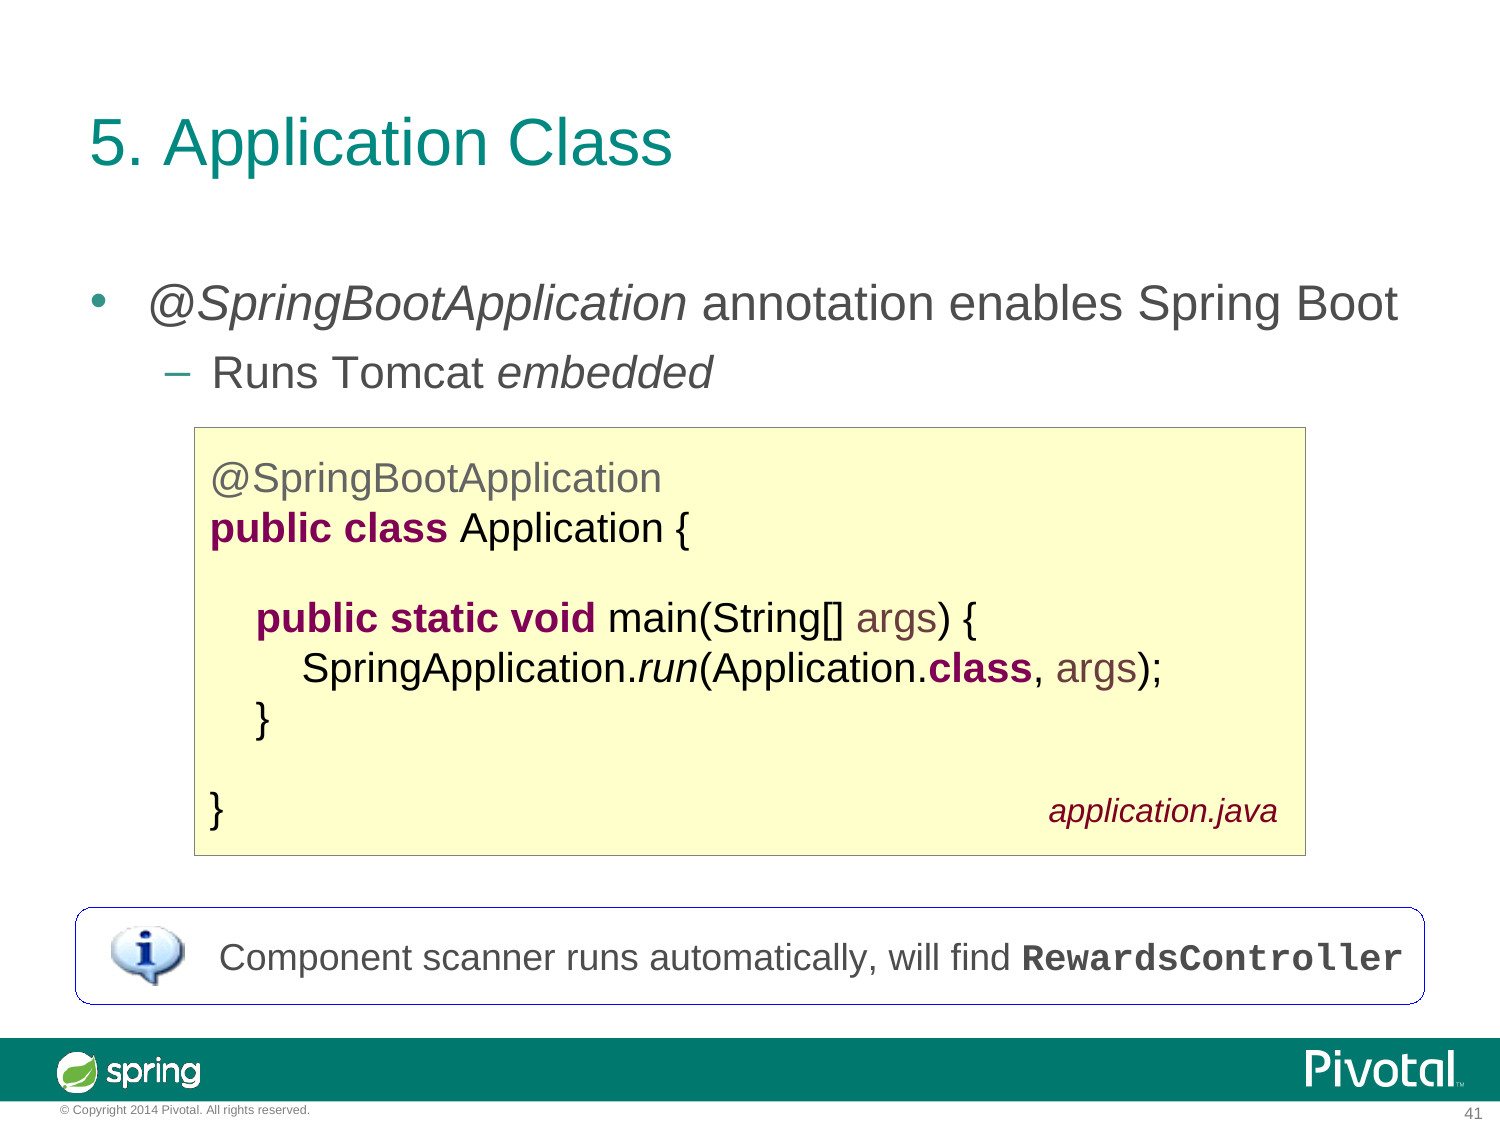

# 5. Application Class
@SpringBootApplication annotation enables Spring Boot
Runs Tomcat embedded
@SpringBootApplication
public class Application {
 public static void main(String[] args) {
 SpringApplication.run(Application.class, args);
 }
}
application.java
Component scanner runs automatically, will find RewardsController